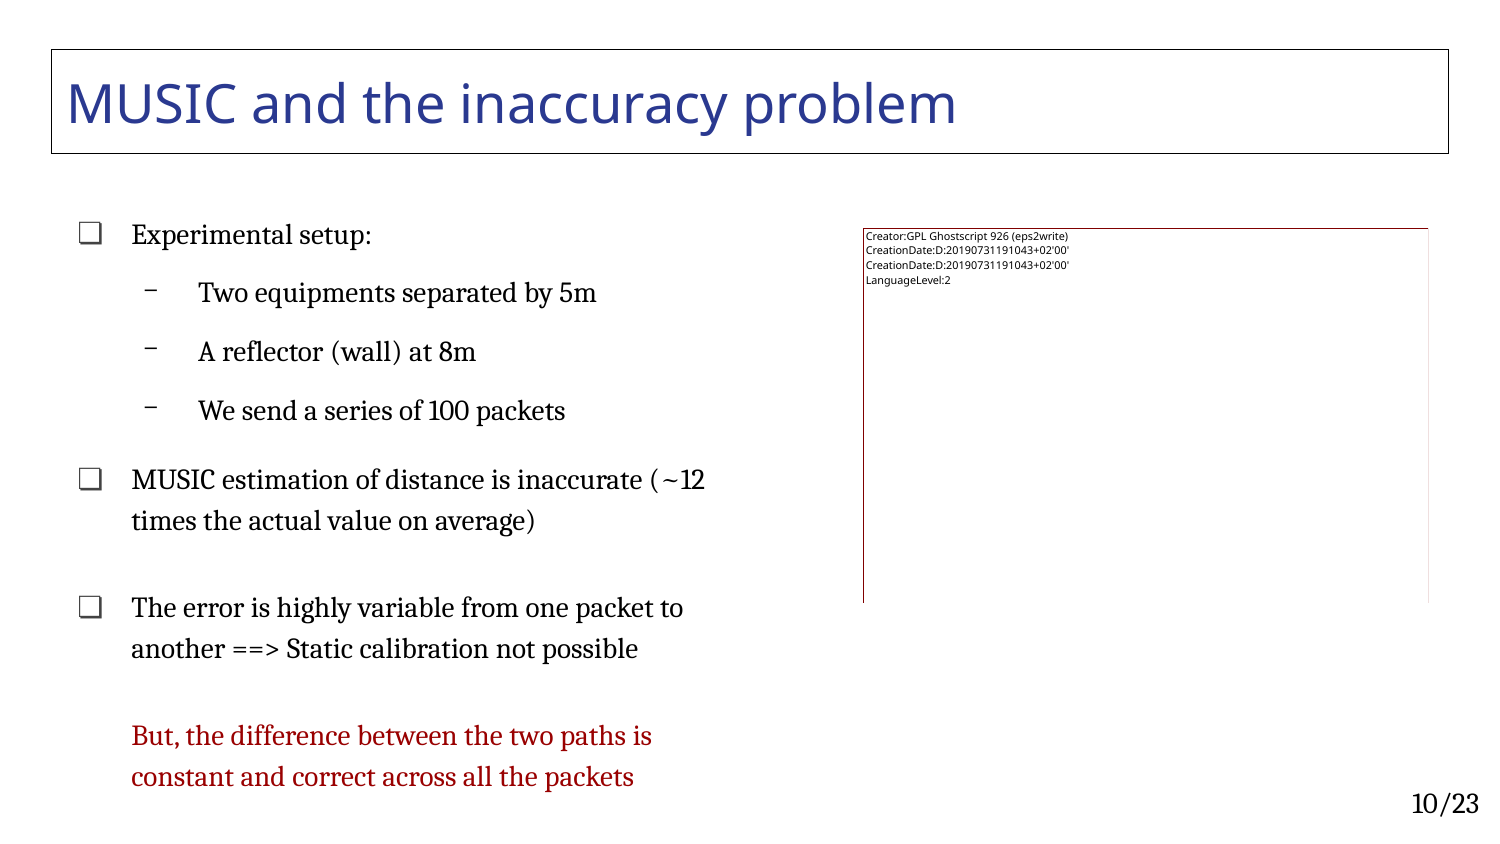

# MUSIC and the inaccuracy problem
Experimental setup:
Two equipments separated by 5m
A reflector (wall) at 8m
We send a series of 100 packets
MUSIC estimation of distance is inaccurate (~12 times the actual value on average)
The error is highly variable from one packet to another ==> Static calibration not possible
But, the difference between the two paths is constant and correct across all the packets
Company